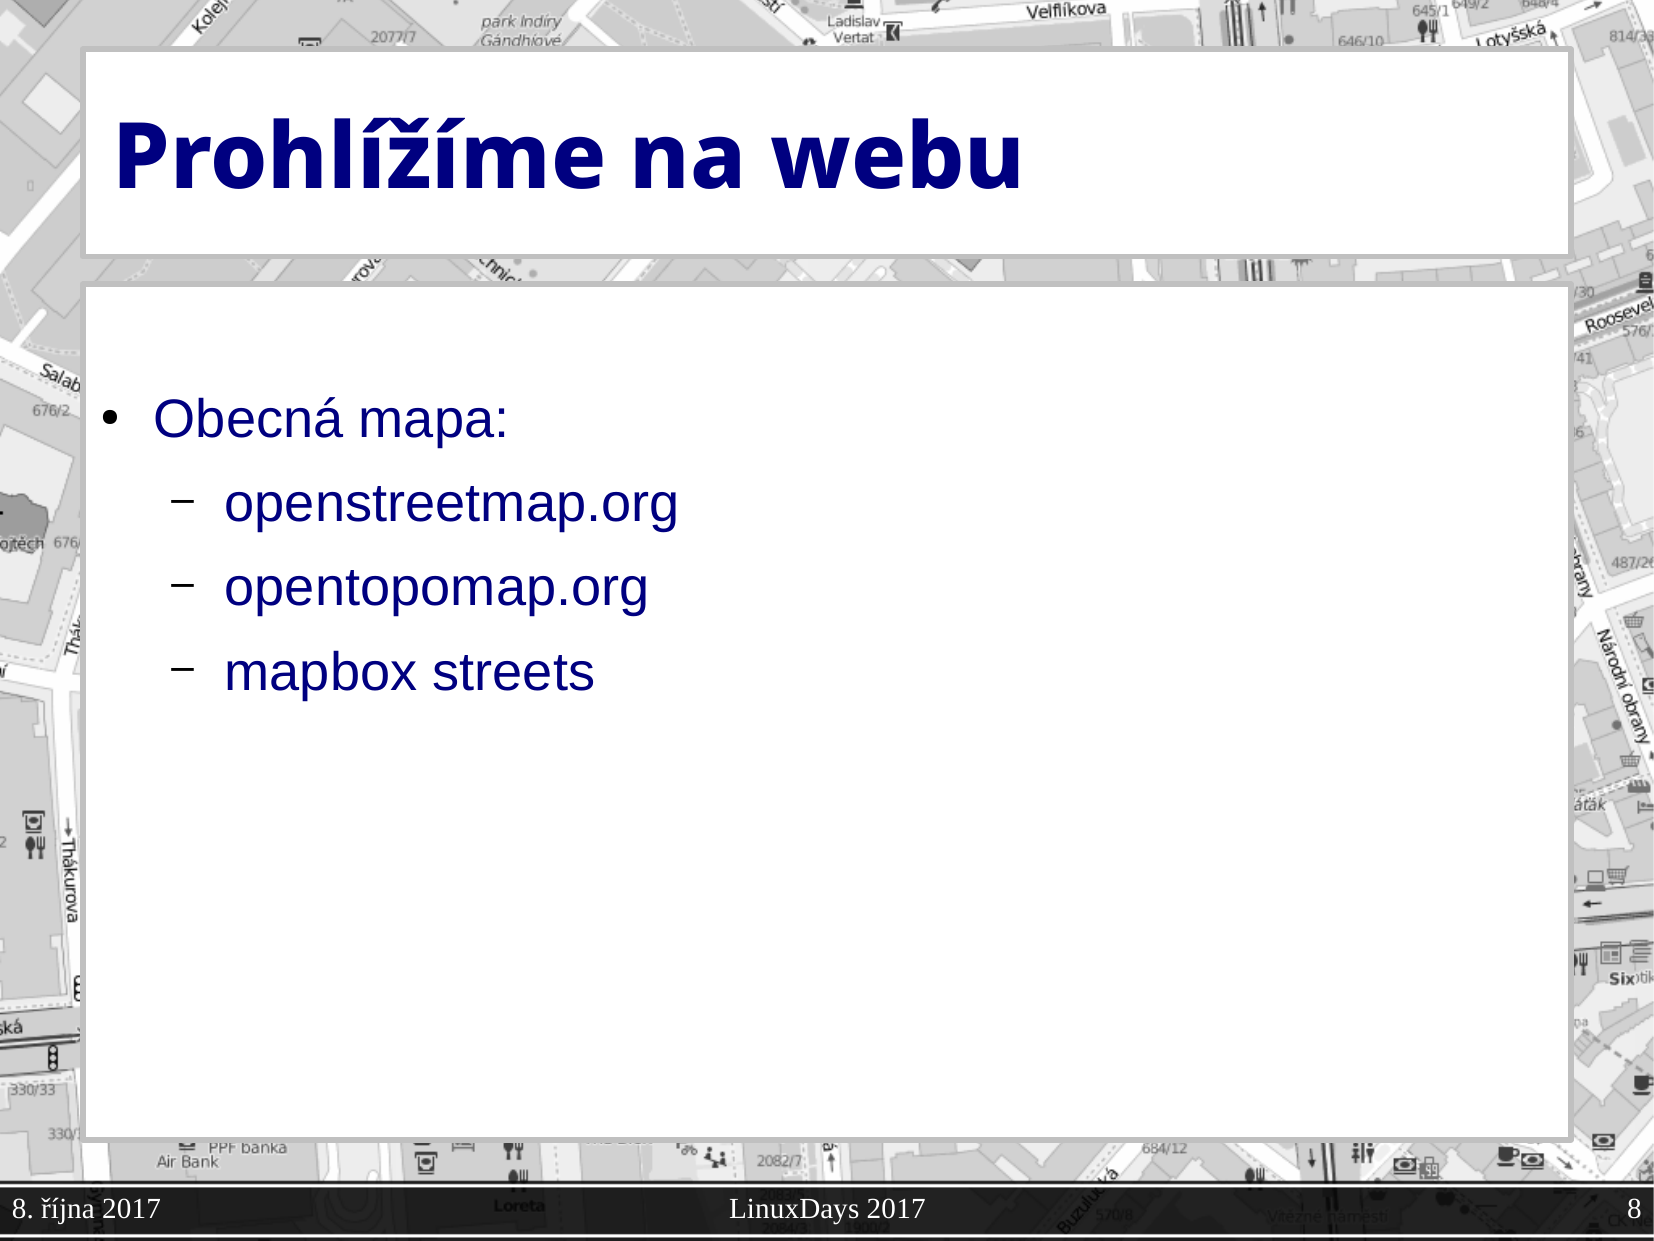

# Prohlížíme na webu
Obecná mapa:
openstreetmap.org
opentopomap.org
mapbox streets
18. listopadu 2015
Marián Kyral - GISday 2015, Praha
8